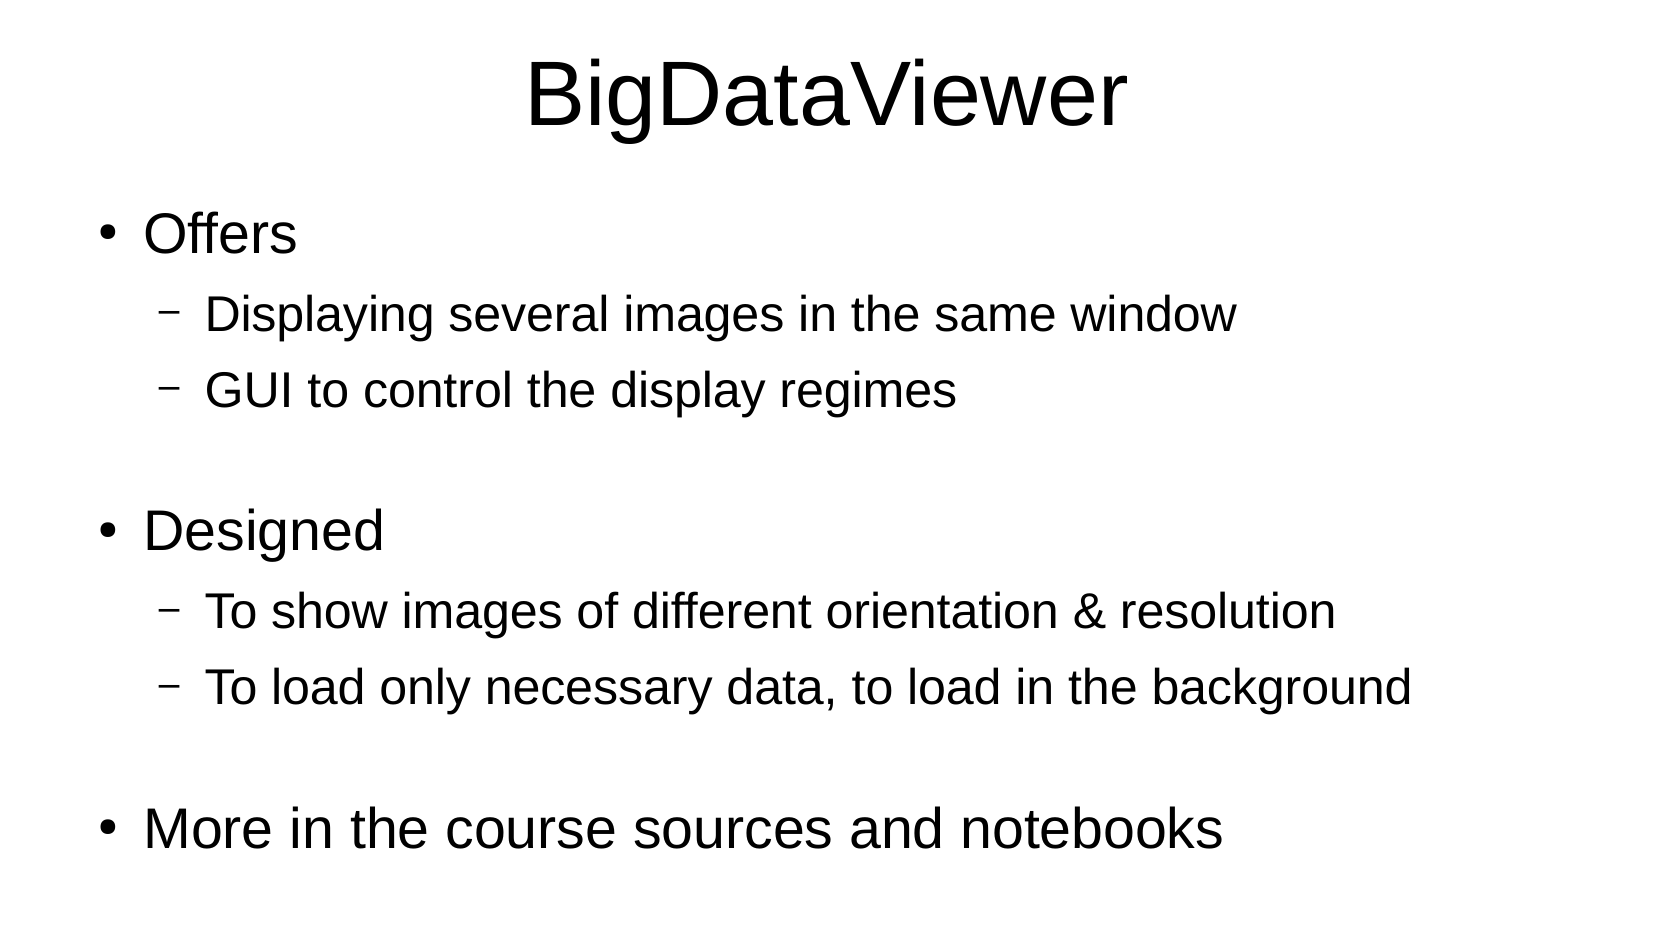

# BigDataViewer
Offers
Displaying several images in the same window
GUI to control the display regimes
Designed
To show images of different orientation & resolution
To load only necessary data, to load in the background
More in the course sources and notebooks